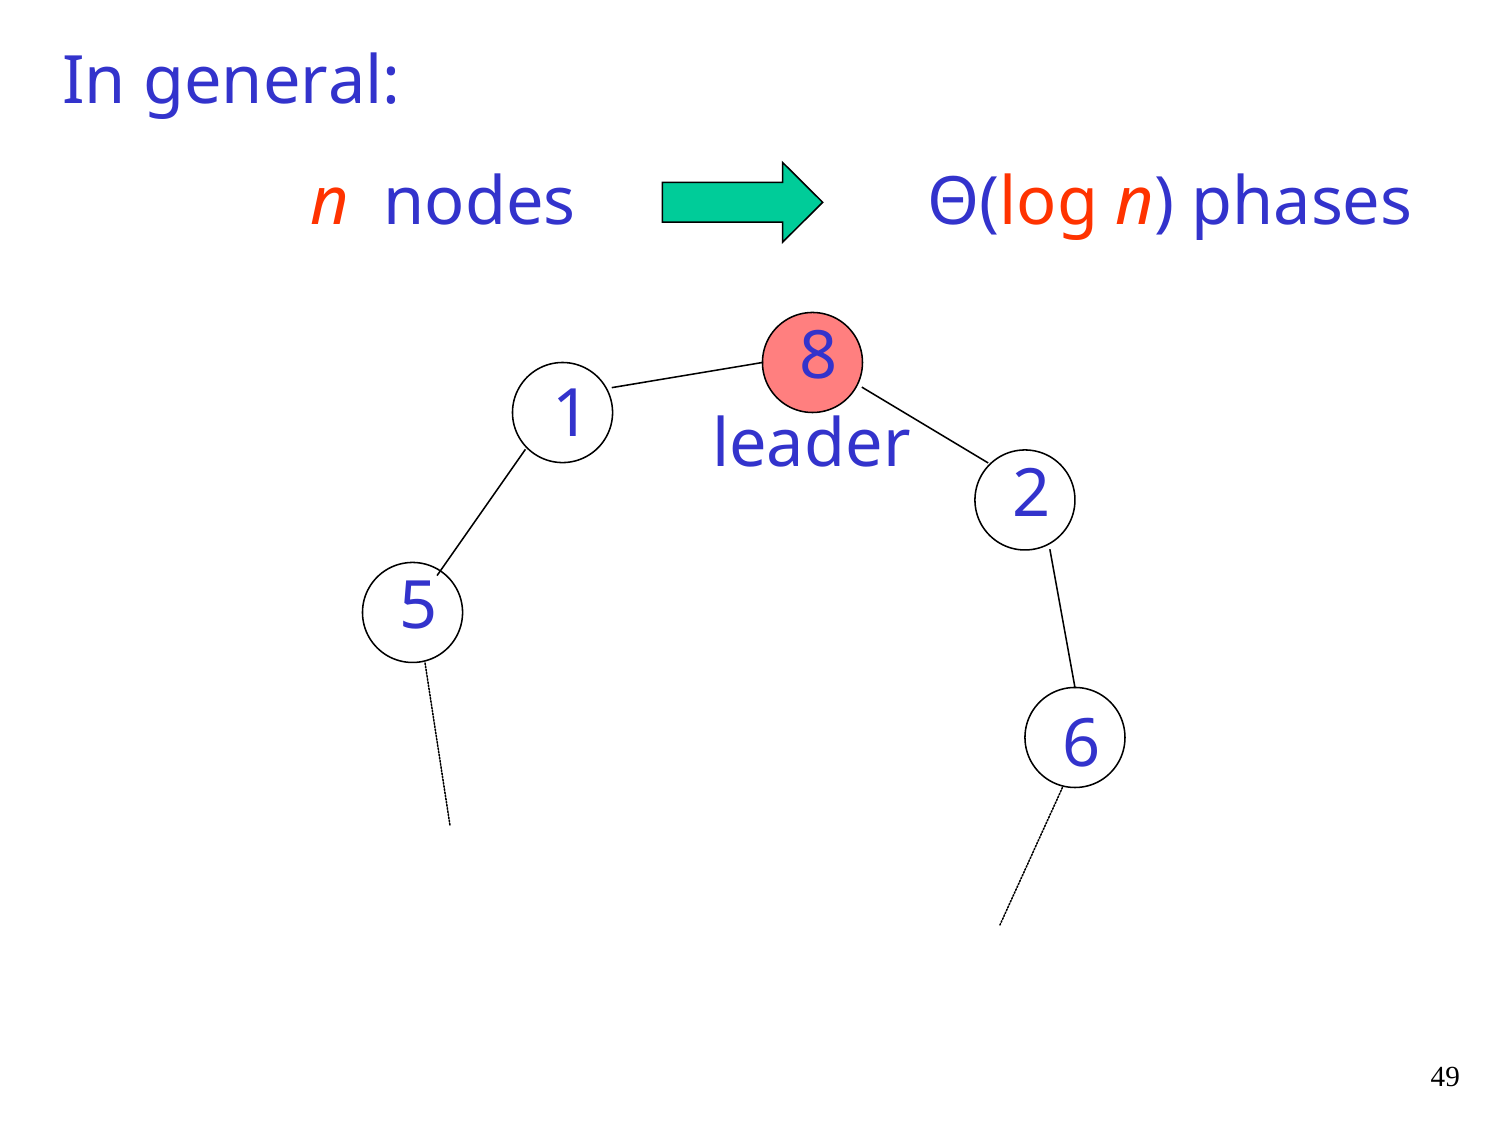

In general:
 n nodes
Θ(log n) phases
8
1
leader
2
5
6